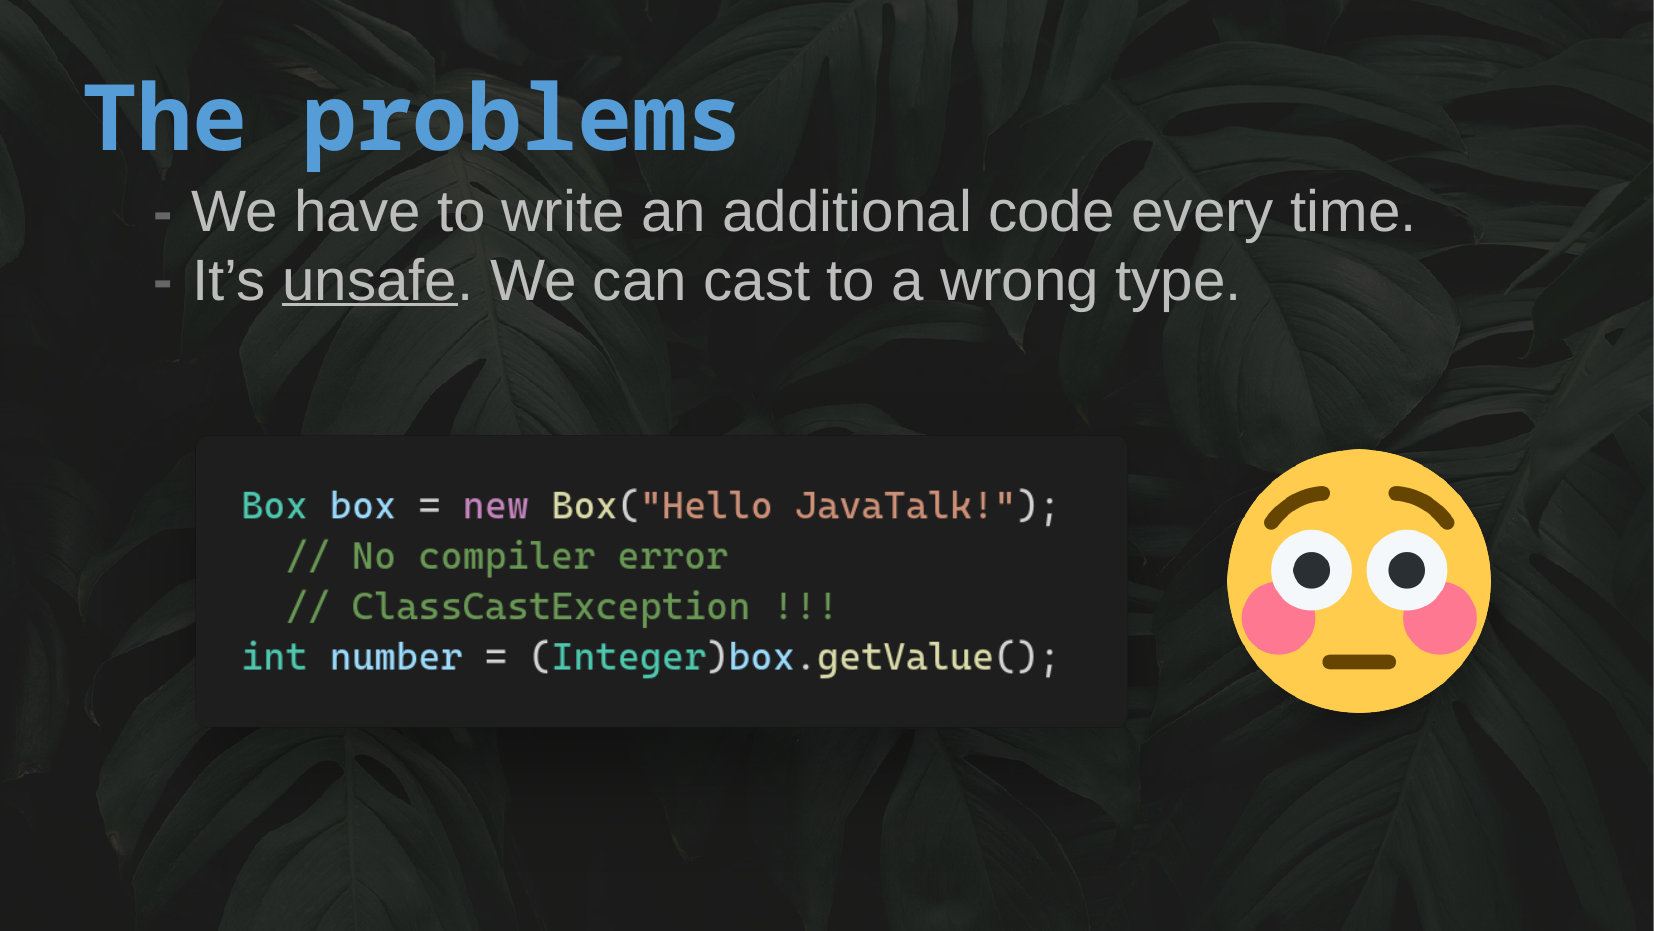

# The problems
We have to write an additional code every time.
-
-
It’s unsafe. We can cast to a wrong type.